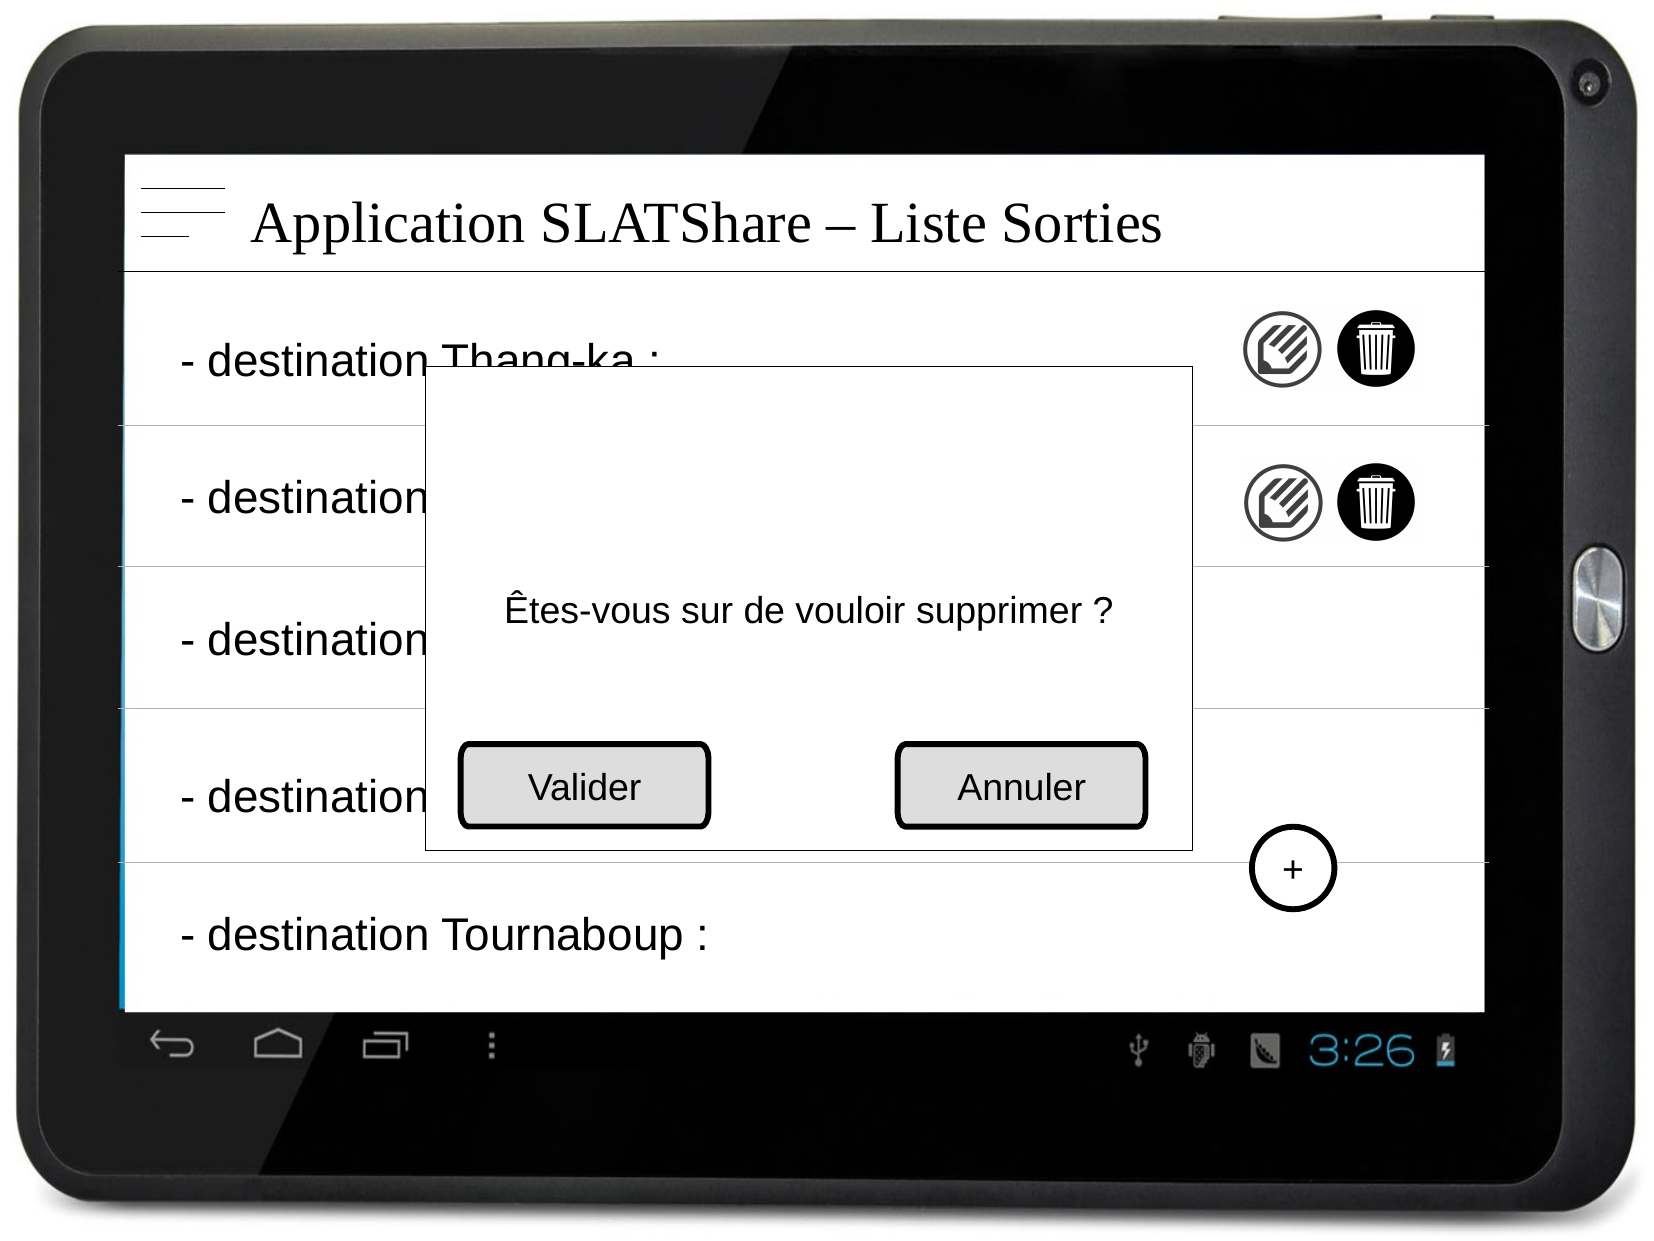

Application SLATShare – Liste Sorties
- destination Thang-ka :
Êtes-vous sur de vouloir supprimer ?
- destination Tournaboup :
- destination Tournaboup :
Valider
Annuler
- destination Barbule :
+
- destination Tournaboup :